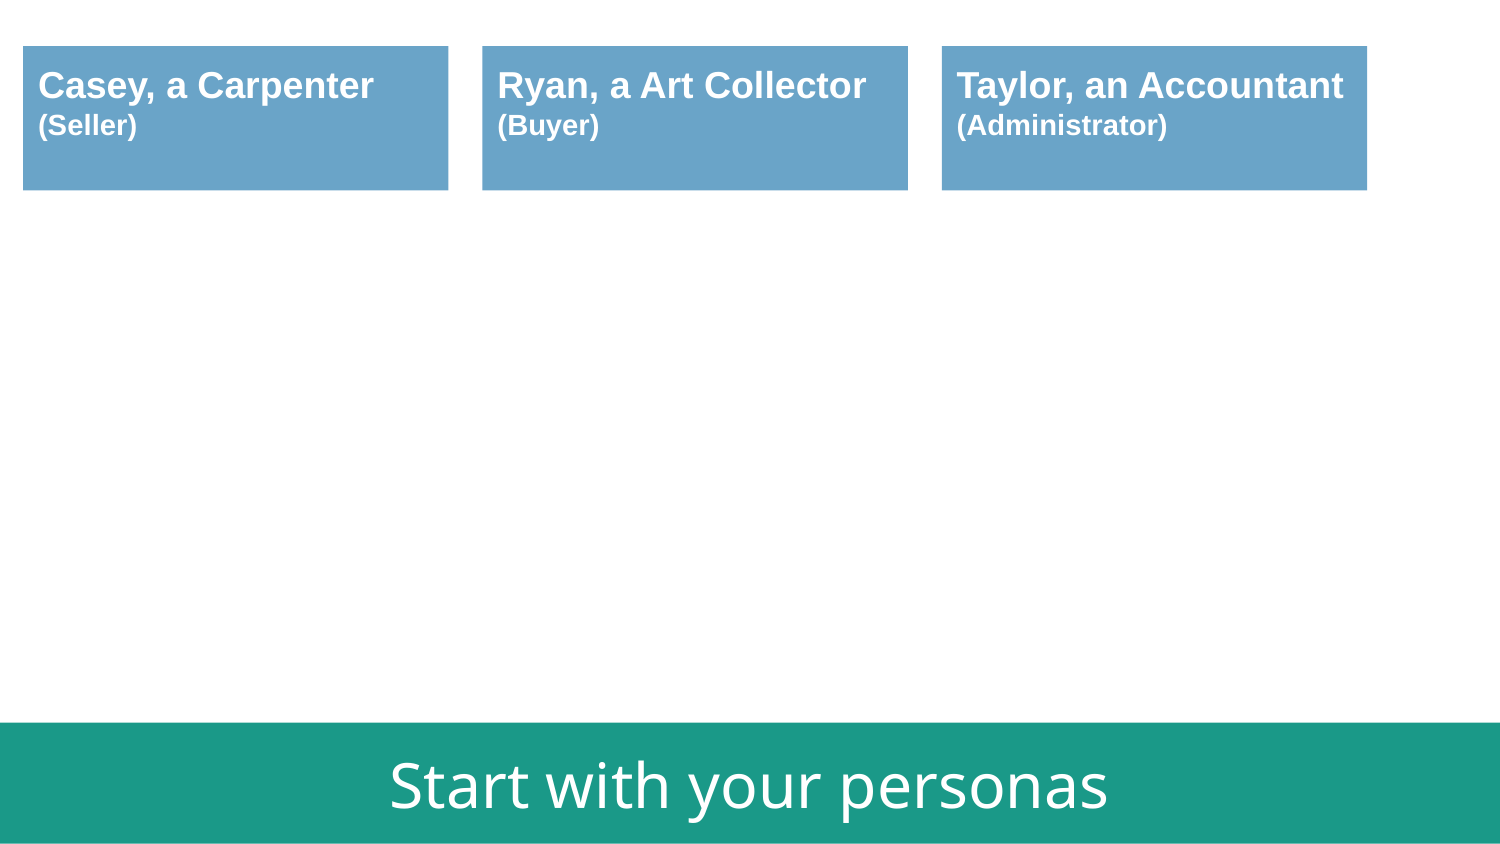

Casey, a Carpenter
(Seller)
Ryan, a Art Collector
(Buyer)
Taylor, an Accountant
(Administrator)
# Start with your personas